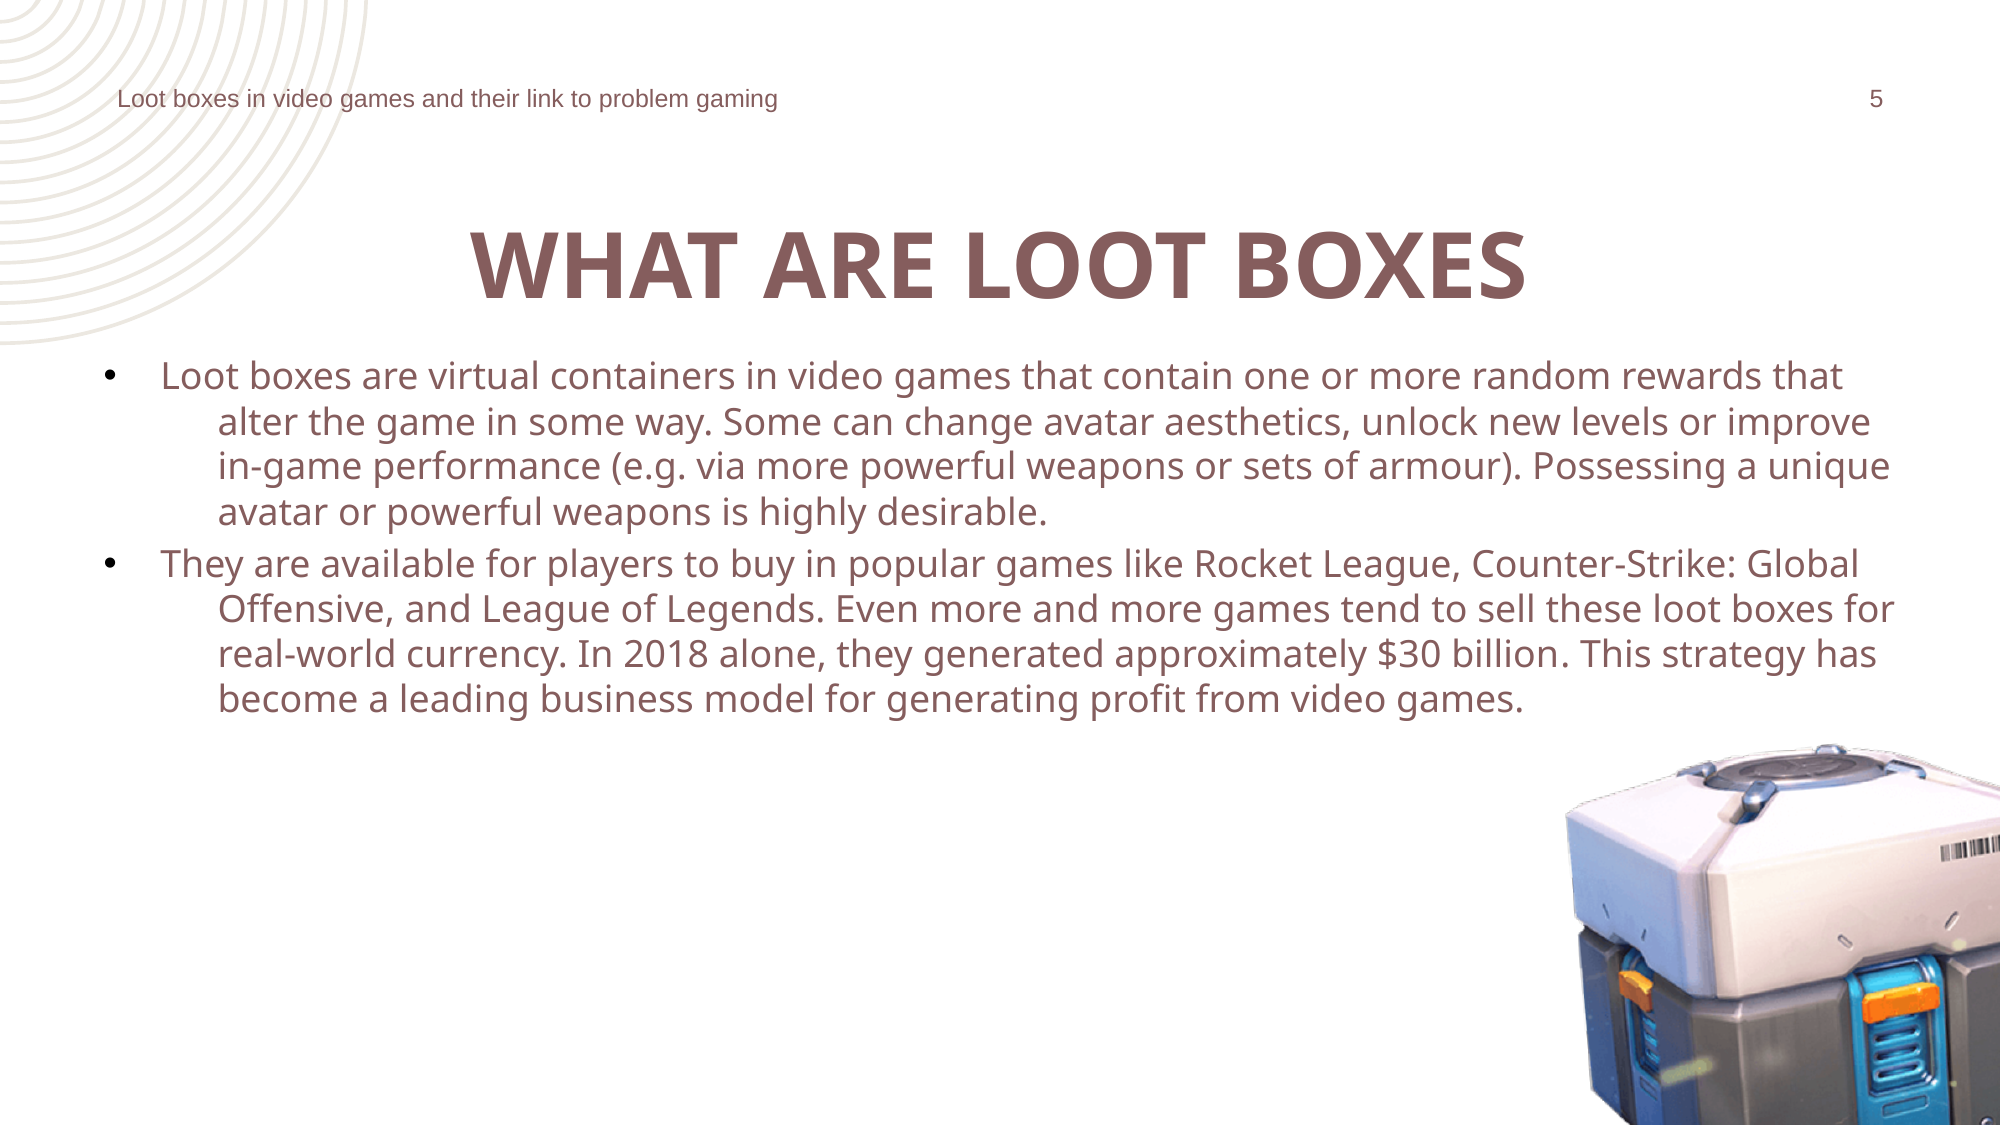

Loot boxes in video games and their link to problem gaming
# WHAT ARE LOOT BOXES
Loot boxes are virtual containers in video games that contain one or more random rewards that alter the game in some way. Some can change avatar aesthetics, unlock new levels or improve in-game performance (e.g. via more powerful weapons or sets of armour). Possessing a unique avatar or powerful weapons is highly desirable.
They are available for players to buy in popular games like Rocket League, Counter-Strike: Global Offensive, and League of Legends. Even more and more games tend to sell these loot boxes for real-world currency. In 2018 alone, they generated approximately $30 billion. This strategy has become a leading business model for generating profit from video games.